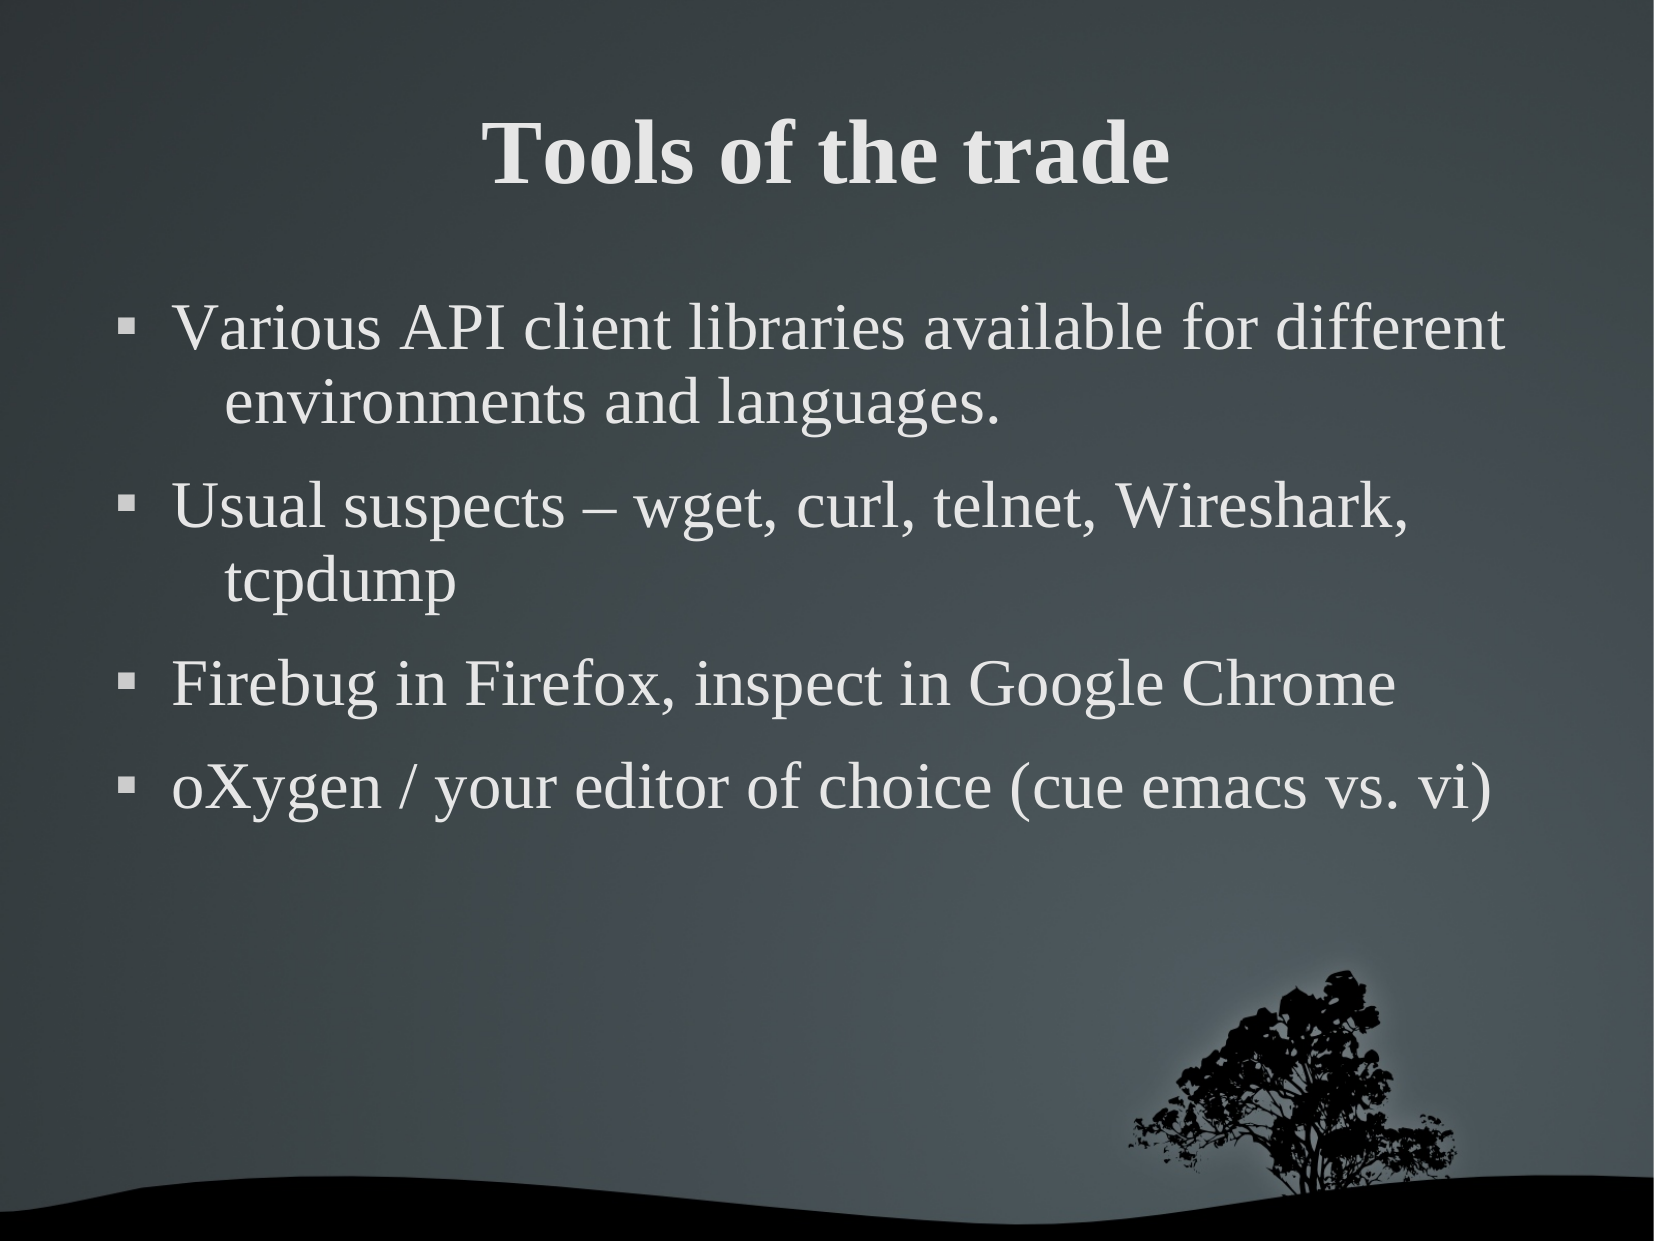

# Tools of the trade
Various API client libraries available for different environments and languages.
Usual suspects – wget, curl, telnet, Wireshark, tcpdump
Firebug in Firefox, inspect in Google Chrome
oXygen / your editor of choice (cue emacs vs. vi)